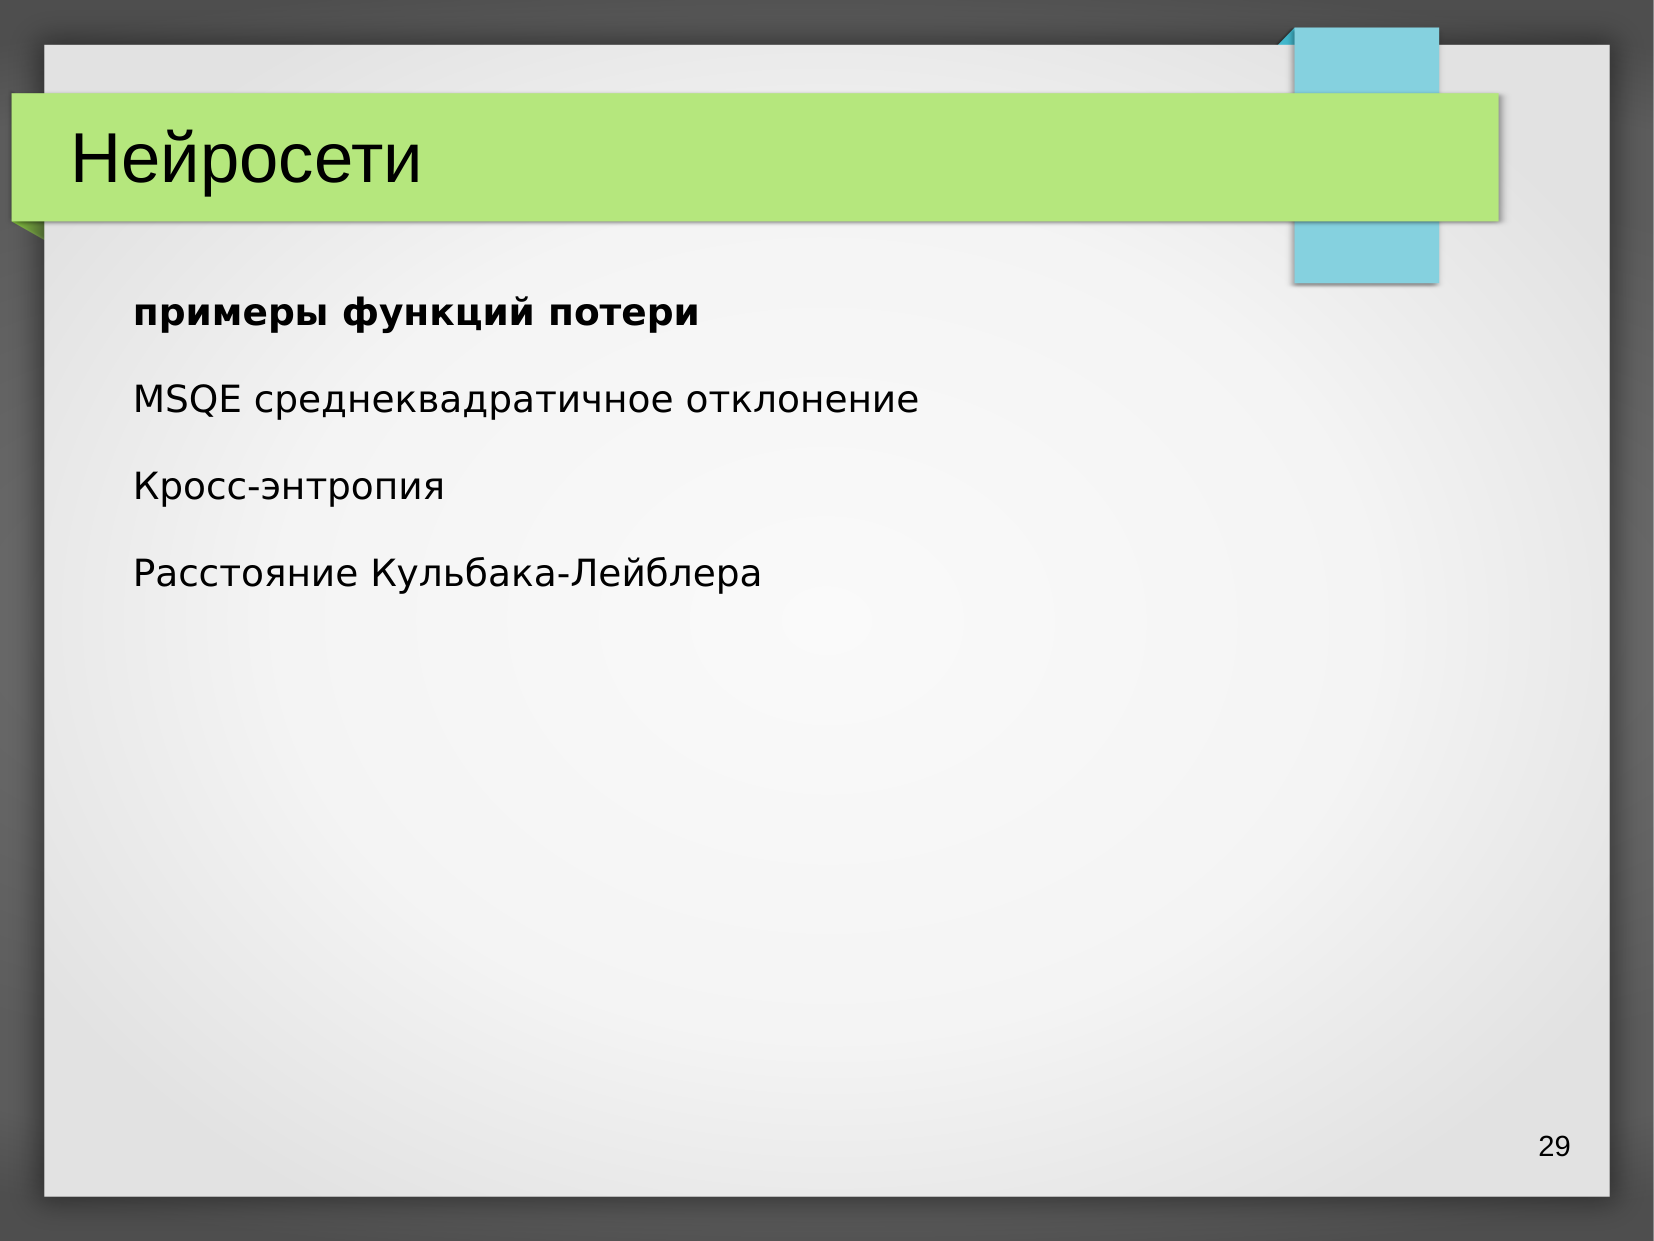

# Нейросети
примеры функций потери
MSQE среднеквадратичное отклонение
Кросс-энтропия
Расстояние Кульбака-Лейблера
29